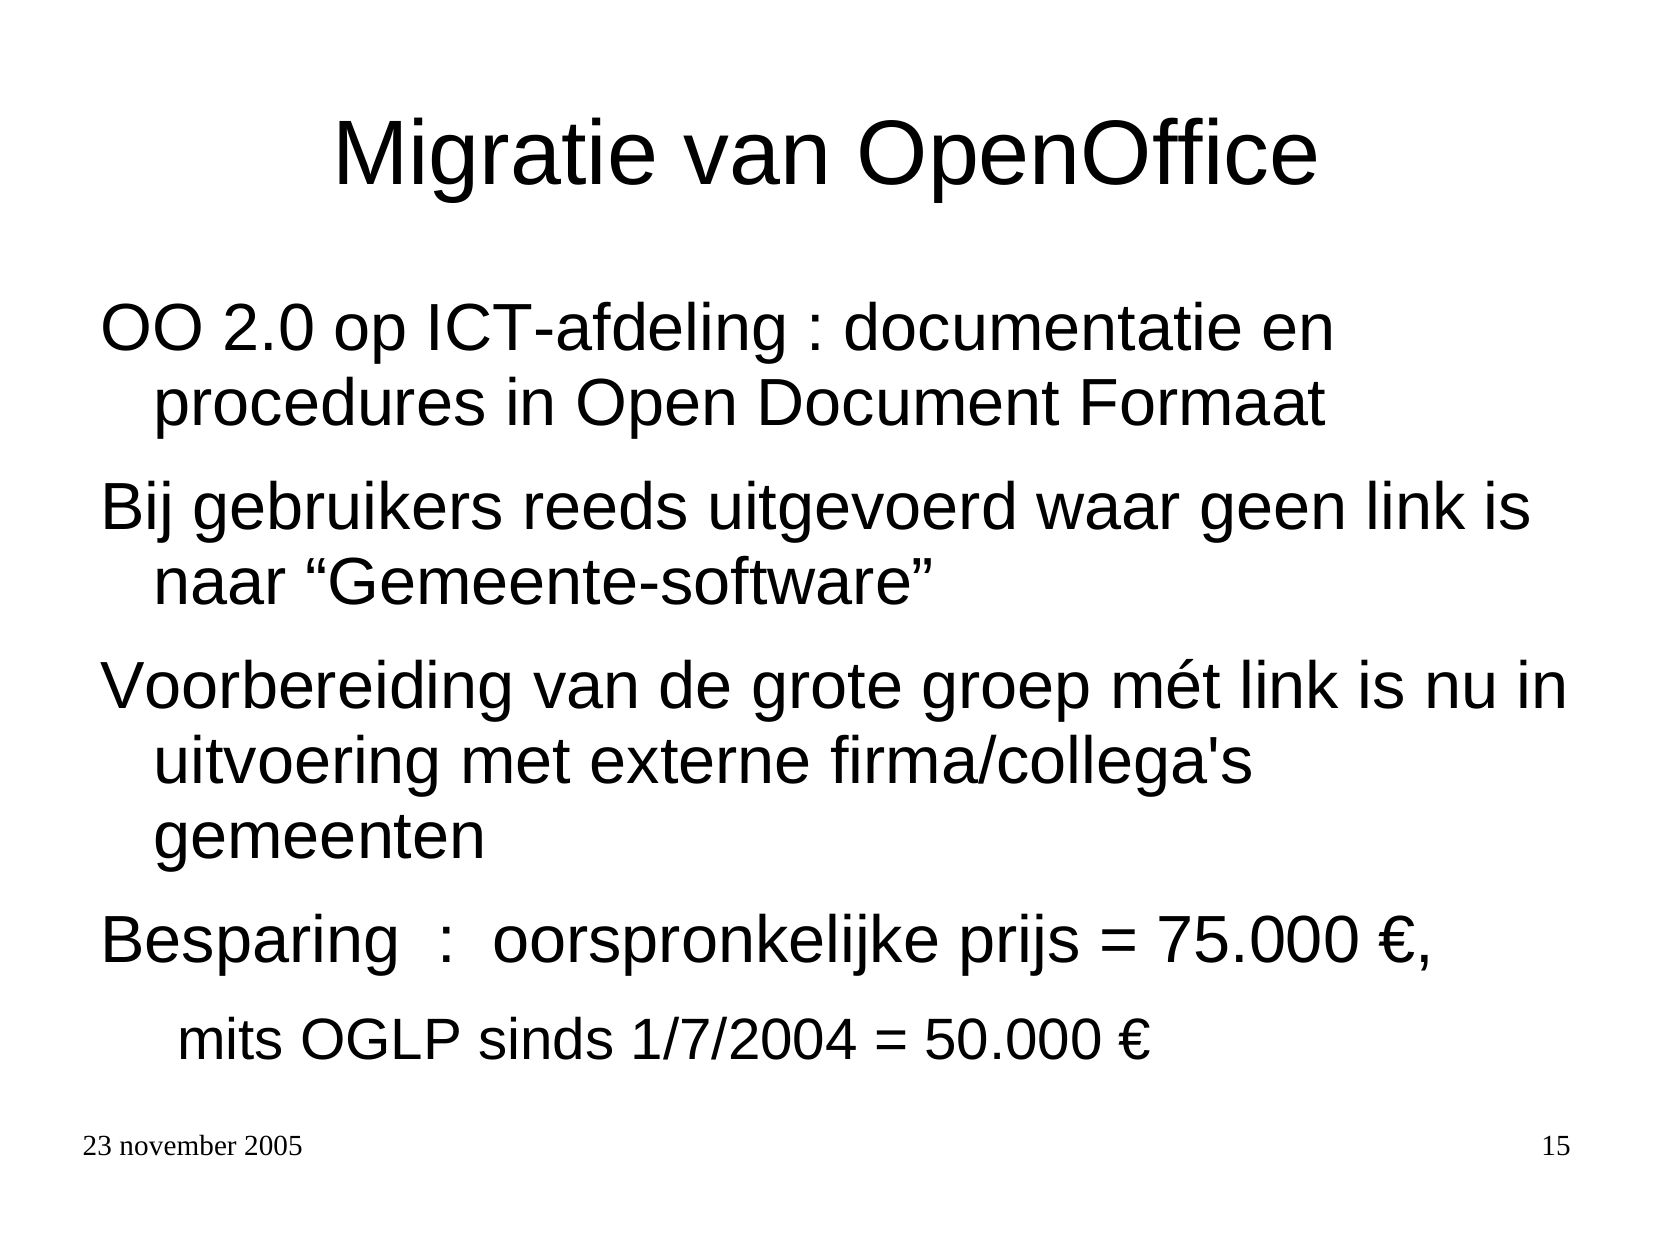

# Migratie van OpenOffice
OO 2.0 op ICT-afdeling : documentatie en procedures in Open Document Formaat
Bij gebruikers reeds uitgevoerd waar geen link is naar “Gemeente-software”
Voorbereiding van de grote groep mét link is nu in uitvoering met externe firma/collega's gemeenten
Besparing : oorspronkelijke prijs = 75.000 €,
mits OGLP sinds 1/7/2004 = 50.000 €
23 november 2005
15